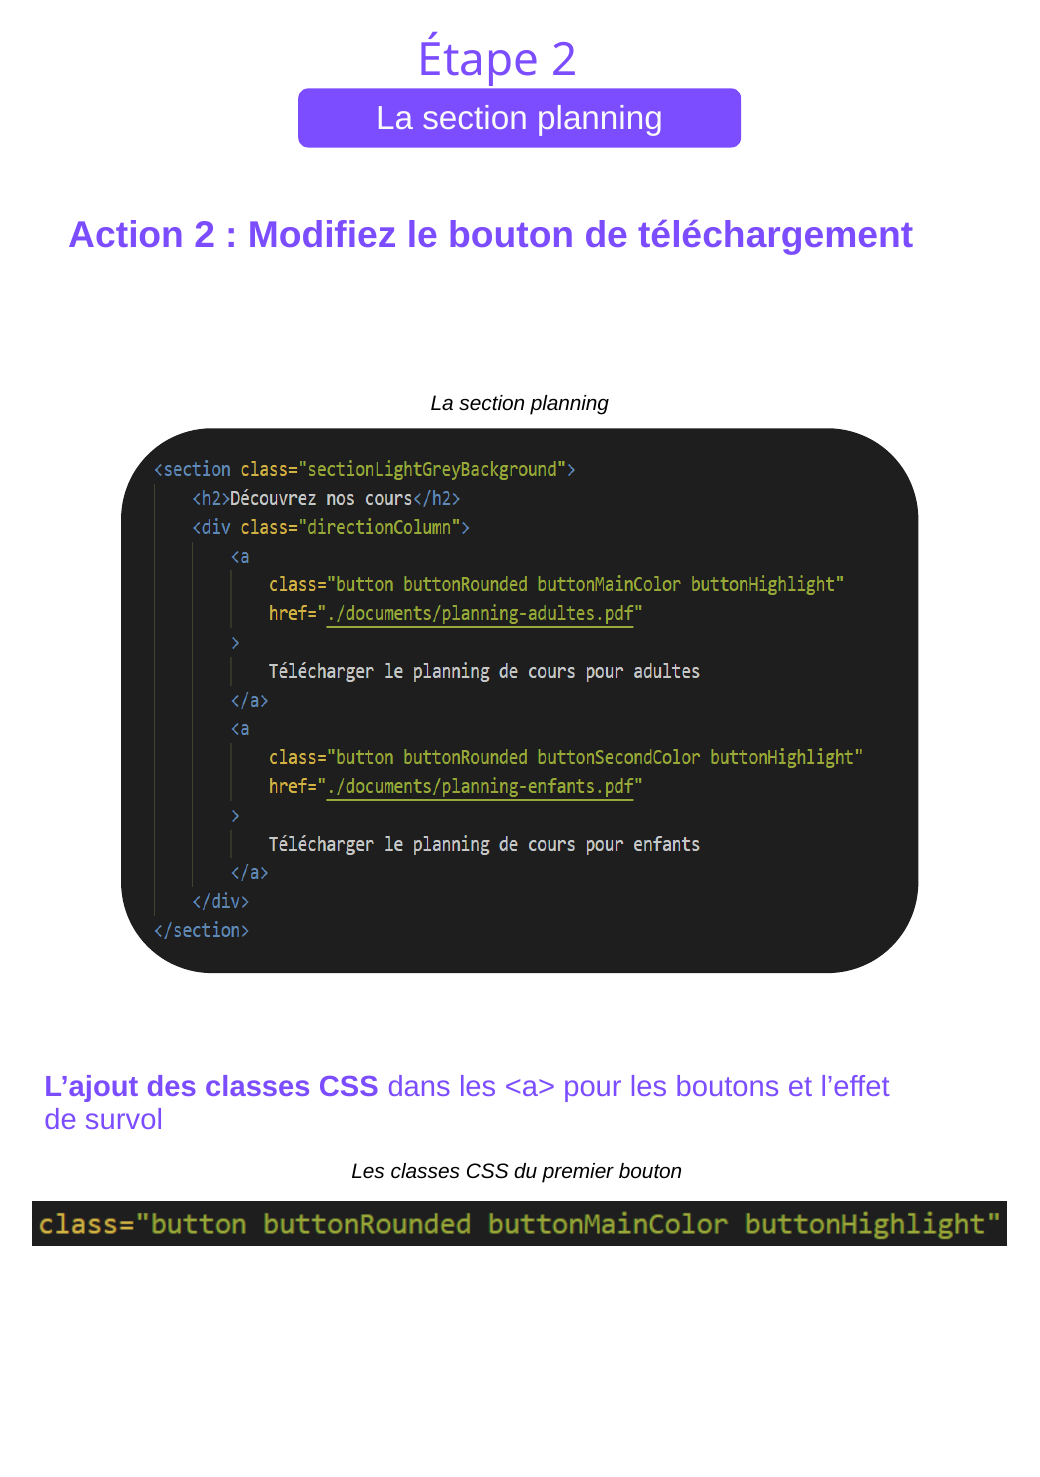

# Étape 2
La section planning
Action 2 : Modifiez le bouton de téléchargement
La section planning
L’ajout des classes CSS dans les <a> pour les boutons et l’effet de survol
Les classes CSS du premier bouton